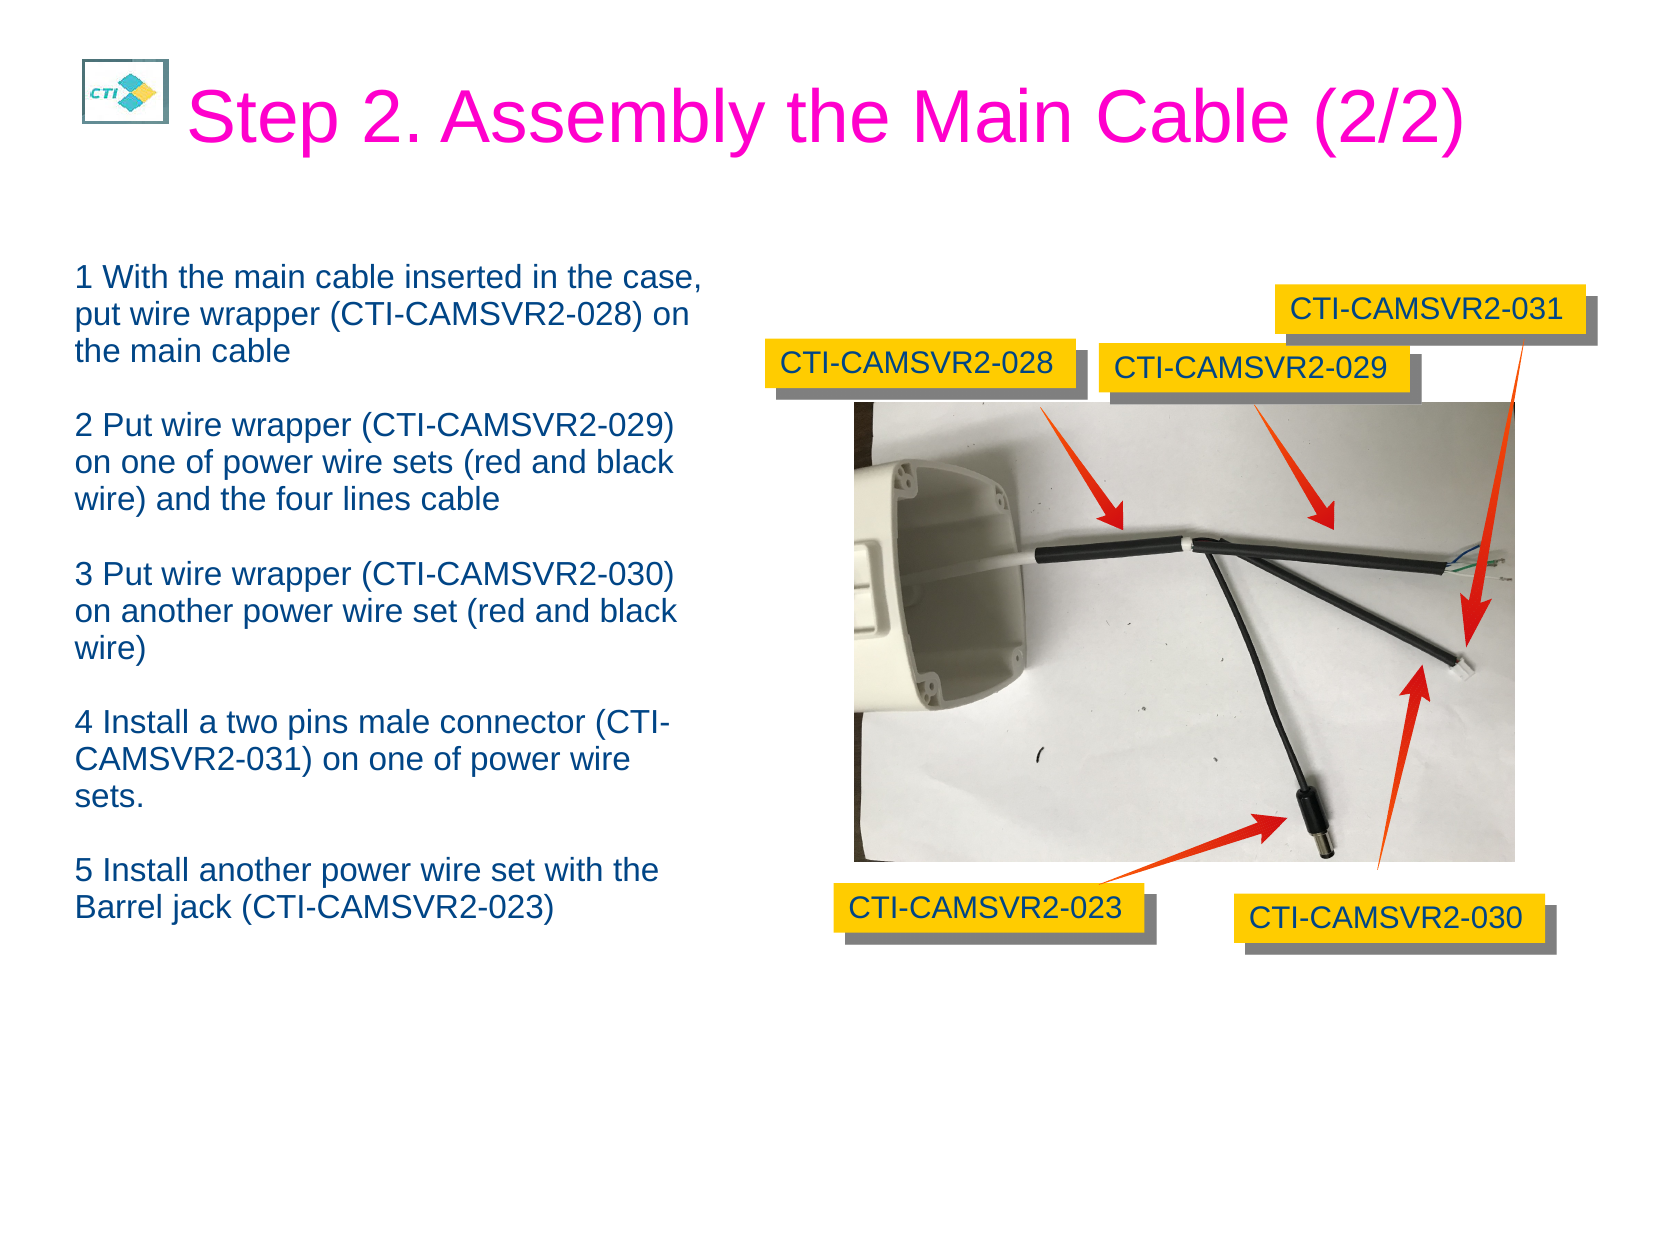

# Step 2. Assembly the Main Cable (2/2)
1 With the main cable inserted in the case, put wire wrapper (CTI-CAMSVR2-028) on the main cable
2 Put wire wrapper (CTI-CAMSVR2-029) on one of power wire sets (red and black wire) and the four lines cable
3 Put wire wrapper (CTI-CAMSVR2-030) on another power wire set (red and black wire)
4 Install a two pins male connector (CTI-CAMSVR2-031) on one of power wire sets.
5 Install another power wire set with the Barrel jack (CTI-CAMSVR2-023)
CTI-CAMSVR2-031
CTI-CAMSVR2-028
CTI-CAMSVR2-029
CTI-CAMSVR2-023
CTI-CAMSVR2-030